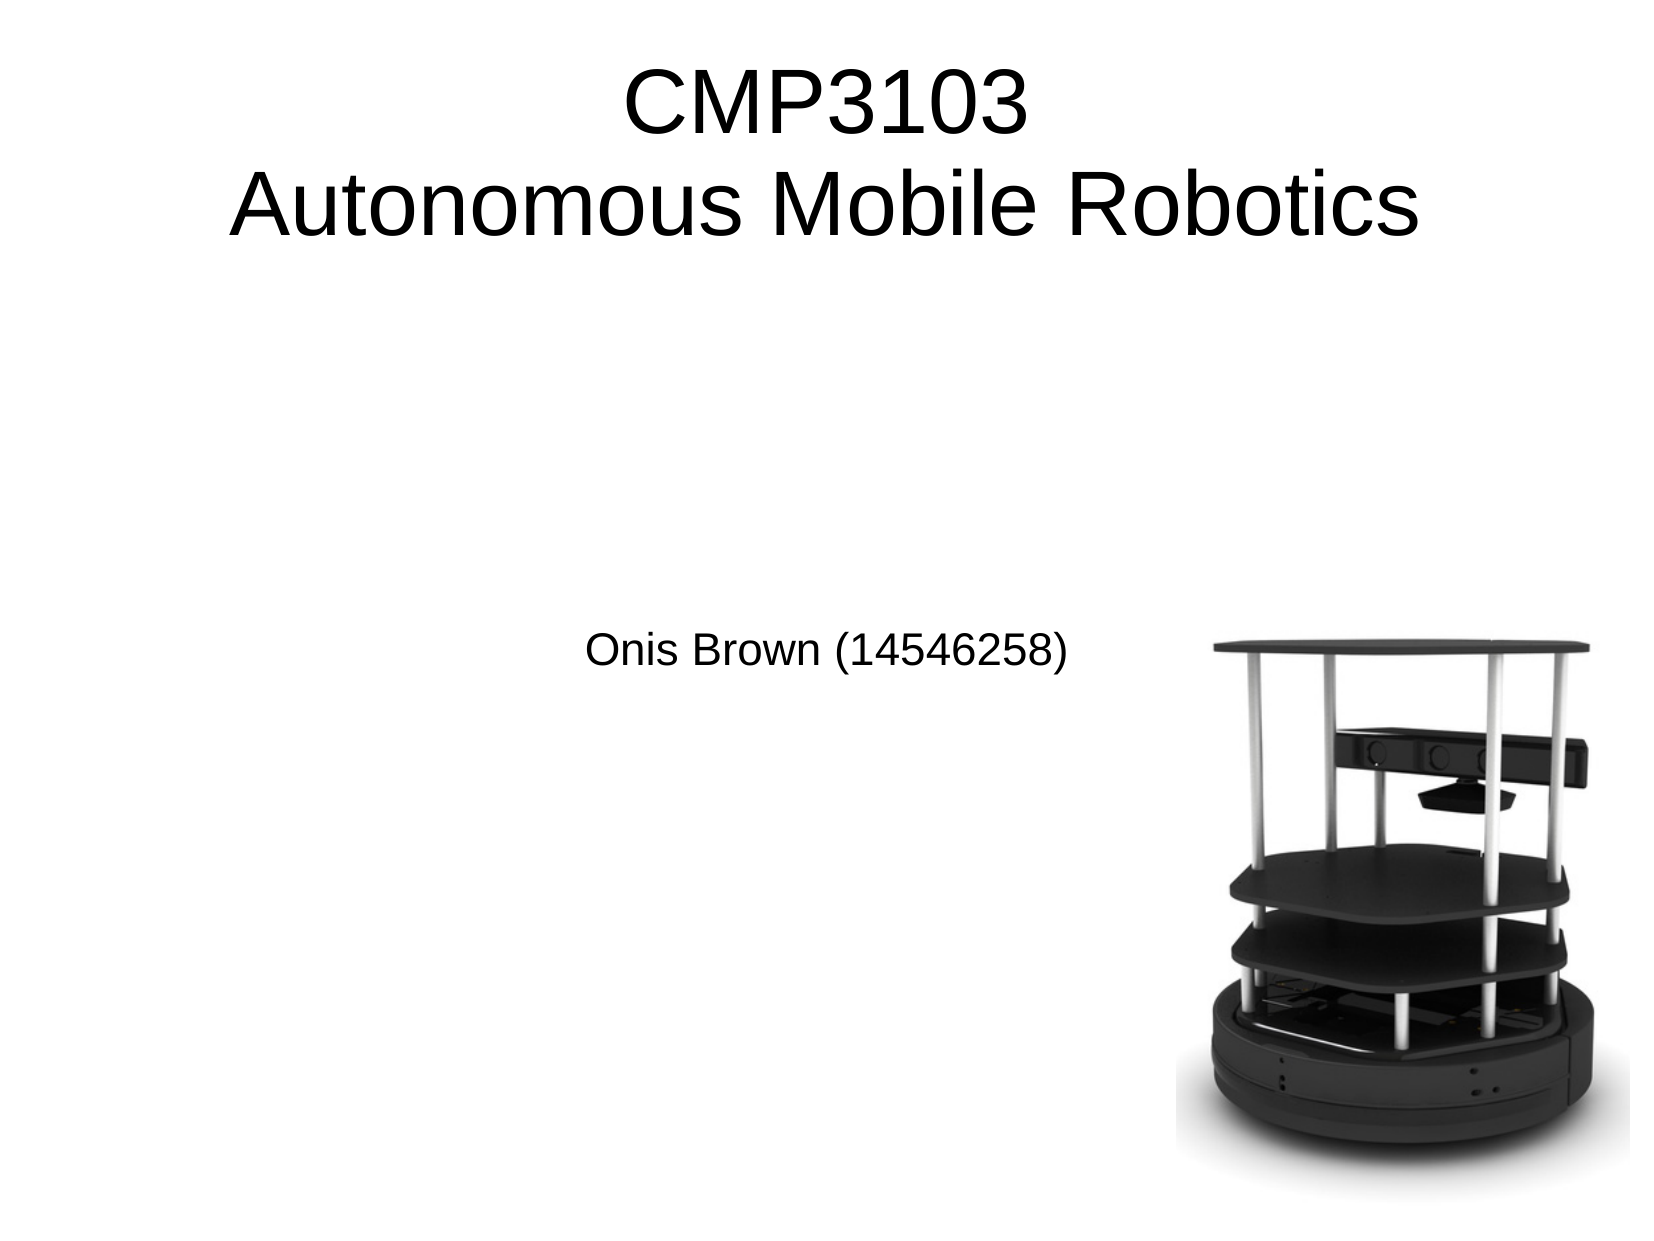

# CMP3103 Autonomous Mobile Robotics
Onis Brown (14546258)